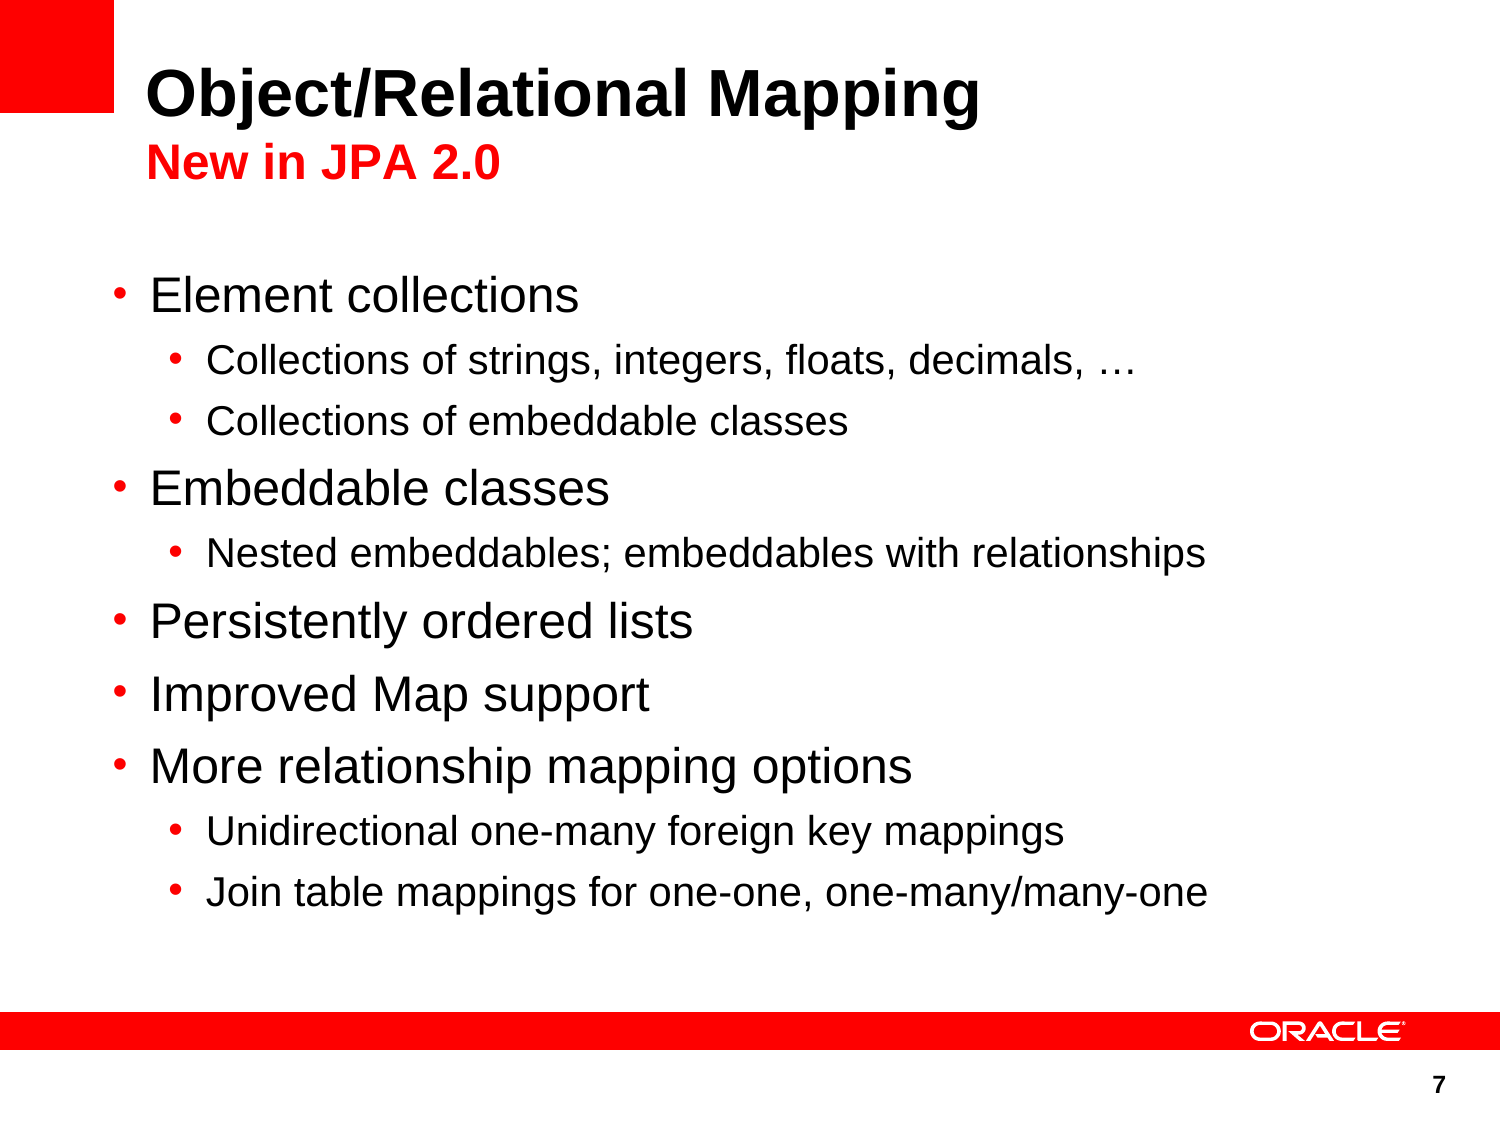

# Object/Relational Mapping New in JPA 2.0
Element collections
Collections of strings, integers, floats, decimals, …
Collections of embeddable classes
Embeddable classes
Nested embeddables; embeddables with relationships
Persistently ordered lists
Improved Map support
More relationship mapping options
Unidirectional one-many foreign key mappings
Join table mappings for one-one, one-many/many-one